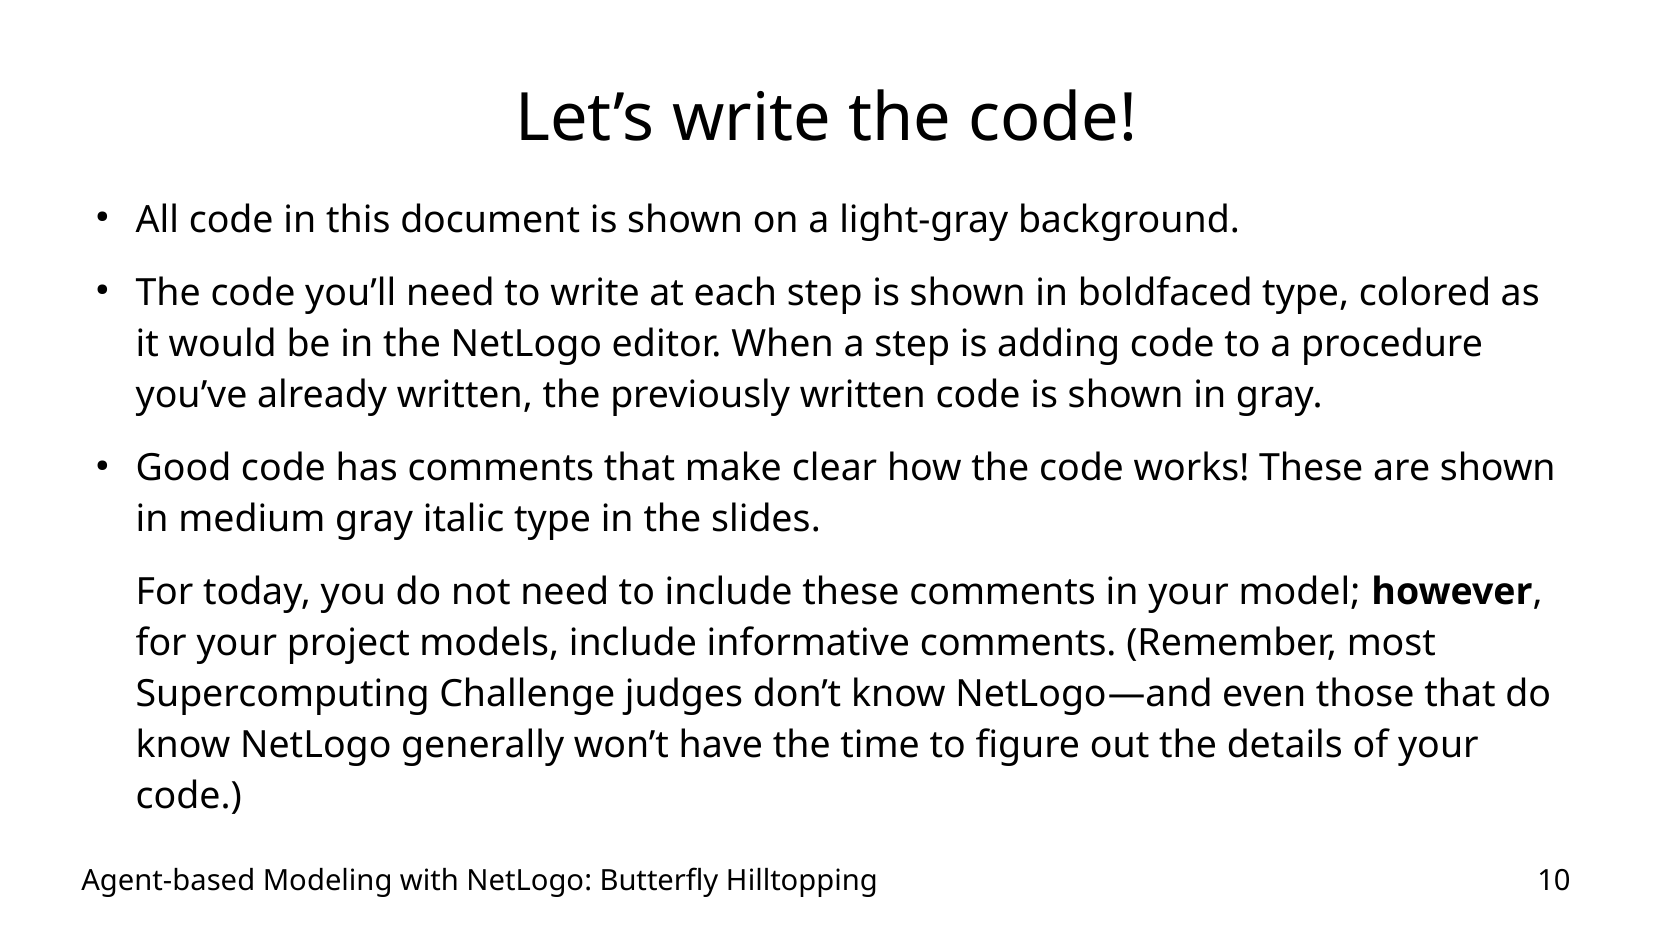

# Let’s write the code!
All code in this document is shown on a light-gray background.
The code you’ll need to write at each step is shown in boldfaced type, colored as it would be in the NetLogo editor. When a step is adding code to a procedure you’ve already written, the previously written code is shown in gray.
Good code has comments that make clear how the code works! These are shown in medium gray italic type in the slides.
For today, you do not need to include these comments in your model; however, for your project models, include informative comments. (Remember, most Supercomputing Challenge judges don’t know NetLogo—and even those that do know NetLogo generally won’t have the time to figure out the details of your code.)
Agent-based Modeling with NetLogo: Butterfly Hilltopping
10